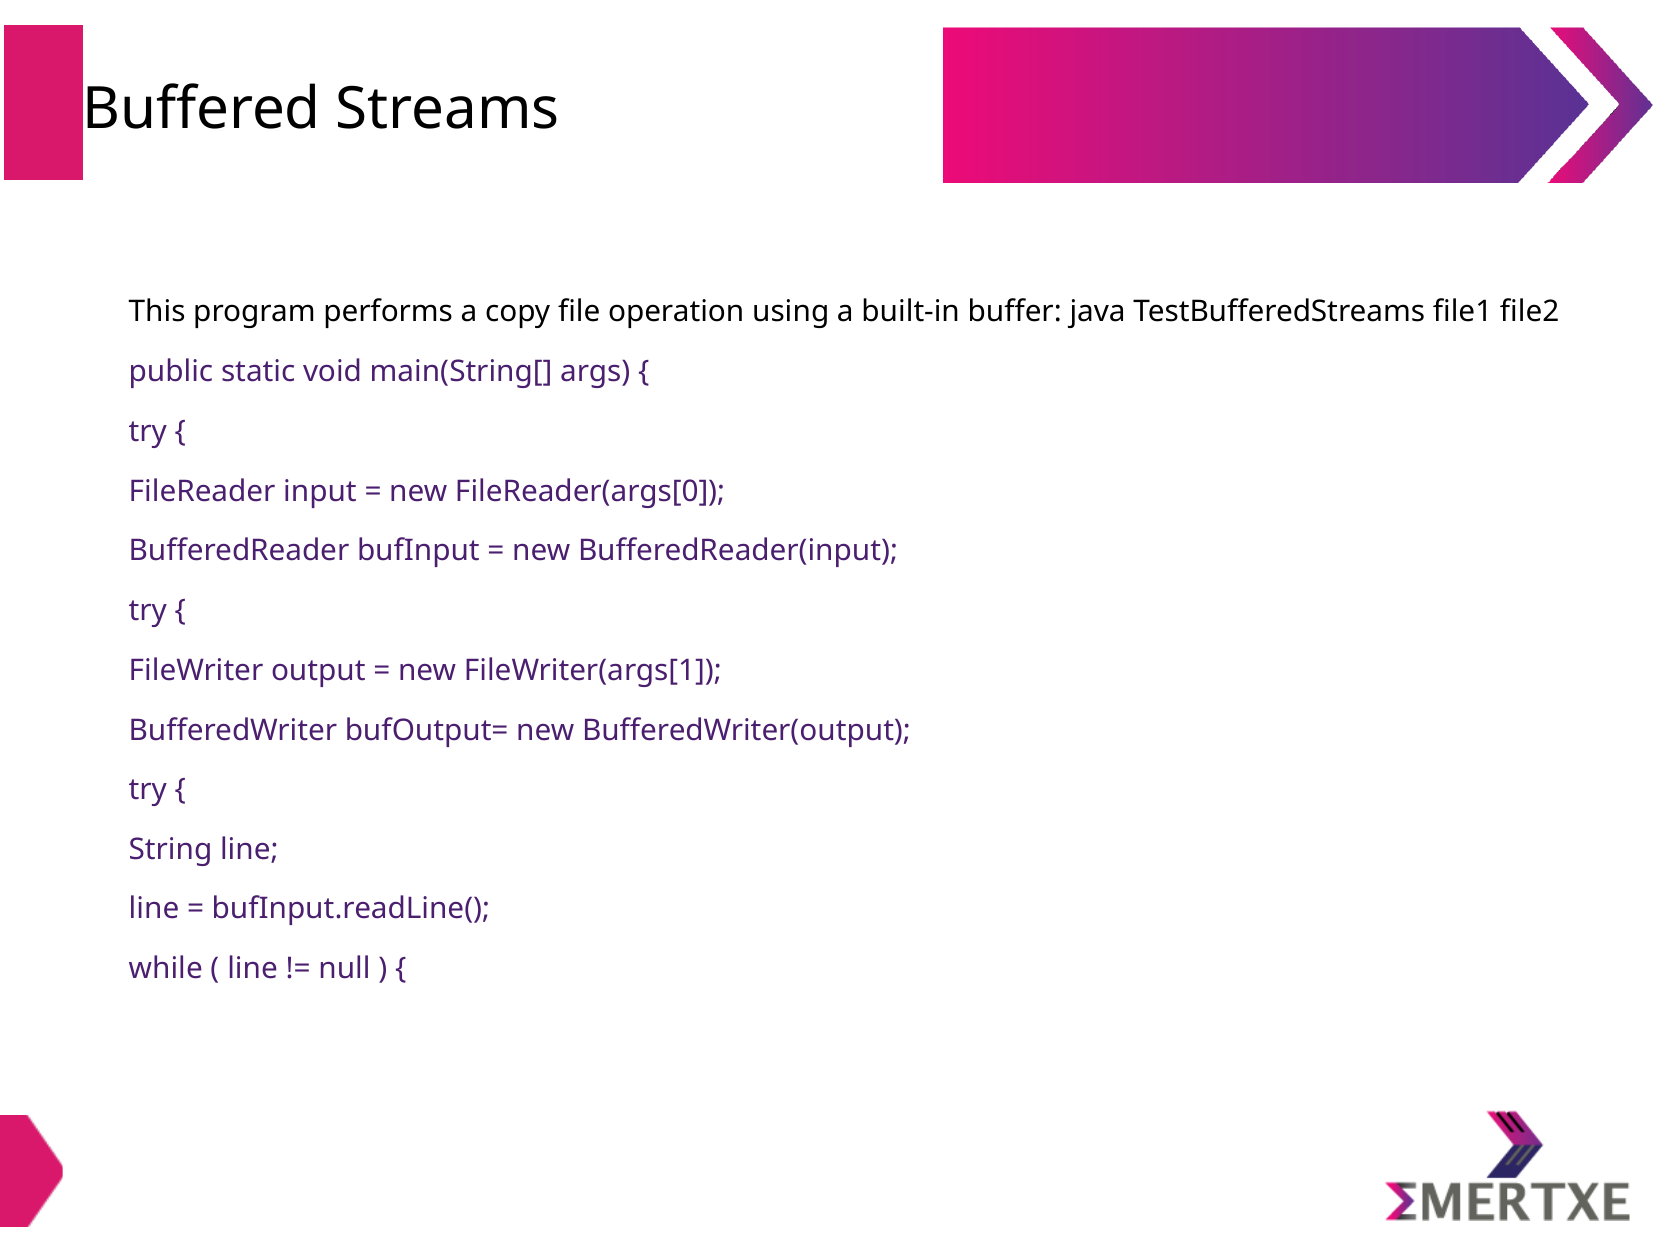

# Buffered Streams
This program performs a copy file operation using a built-in buffer: java TestBufferedStreams file1 file2
public static void main(String[] args) {
try {
FileReader input = new FileReader(args[0]);
BufferedReader bufInput = new BufferedReader(input);
try {
FileWriter output = new FileWriter(args[1]);
BufferedWriter bufOutput= new BufferedWriter(output);
try {
String line;
line = bufInput.readLine();
while ( line != null ) {